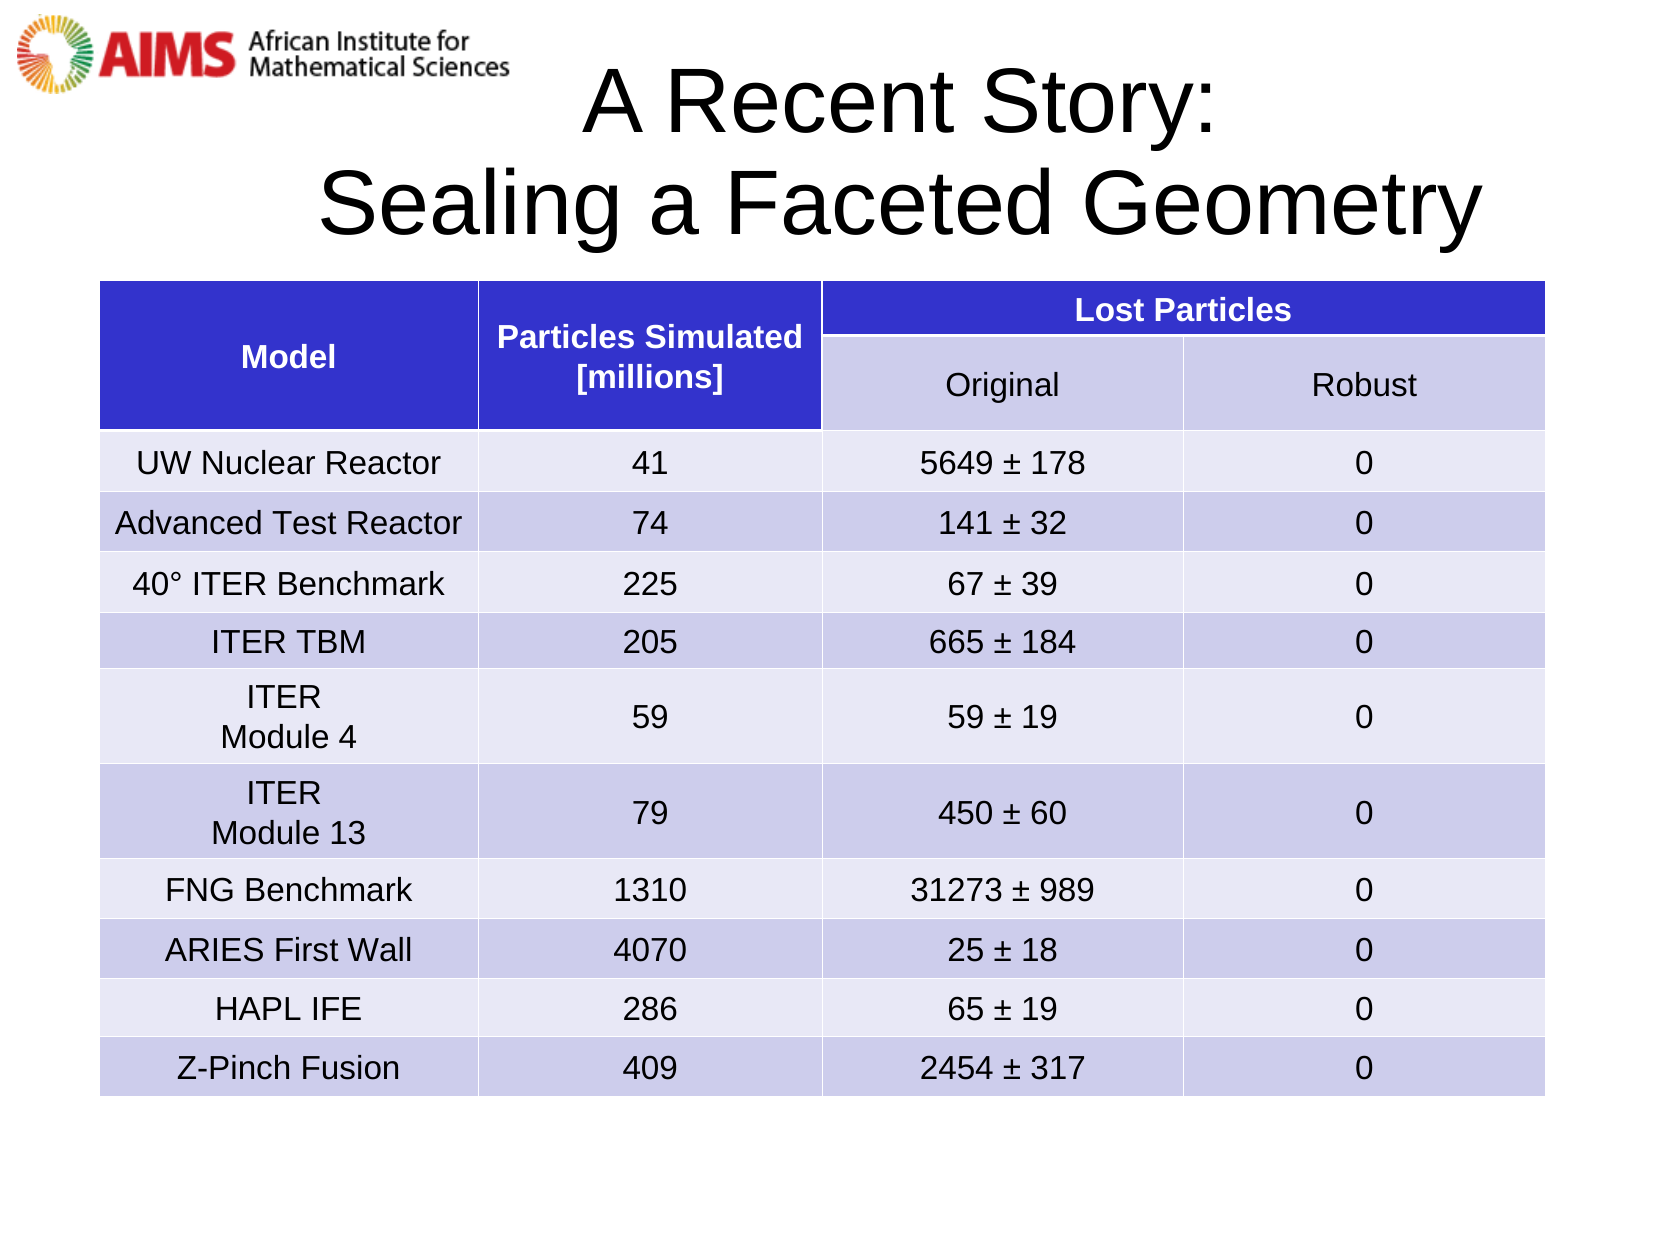

# A Recent Story: Sealing a Faceted Geometry
| Model | Particles Simulated [millions] | Lost Particles | |
| --- | --- | --- | --- |
| | | Original | Robust |
| UW Nuclear Reactor | 41 | 5649 ± 178 | 0 |
| Advanced Test Reactor | 74 | 141 ± 32 | 0 |
| 40° ITER Benchmark | 225 | 67 ± 39 | 0 |
| ITER TBM | 205 | 665 ± 184 | 0 |
| ITER Module 4 | 59 | 59 ± 19 | 0 |
| ITER Module 13 | 79 | 450 ± 60 | 0 |
| FNG Benchmark | 1310 | 31273 ± 989 | 0 |
| ARIES First Wall | 4070 | 25 ± 18 | 0 |
| HAPL IFE | 286 | 65 ± 19 | 0 |
| Z-Pinch Fusion | 409 | 2454 ± 317 | 0 |